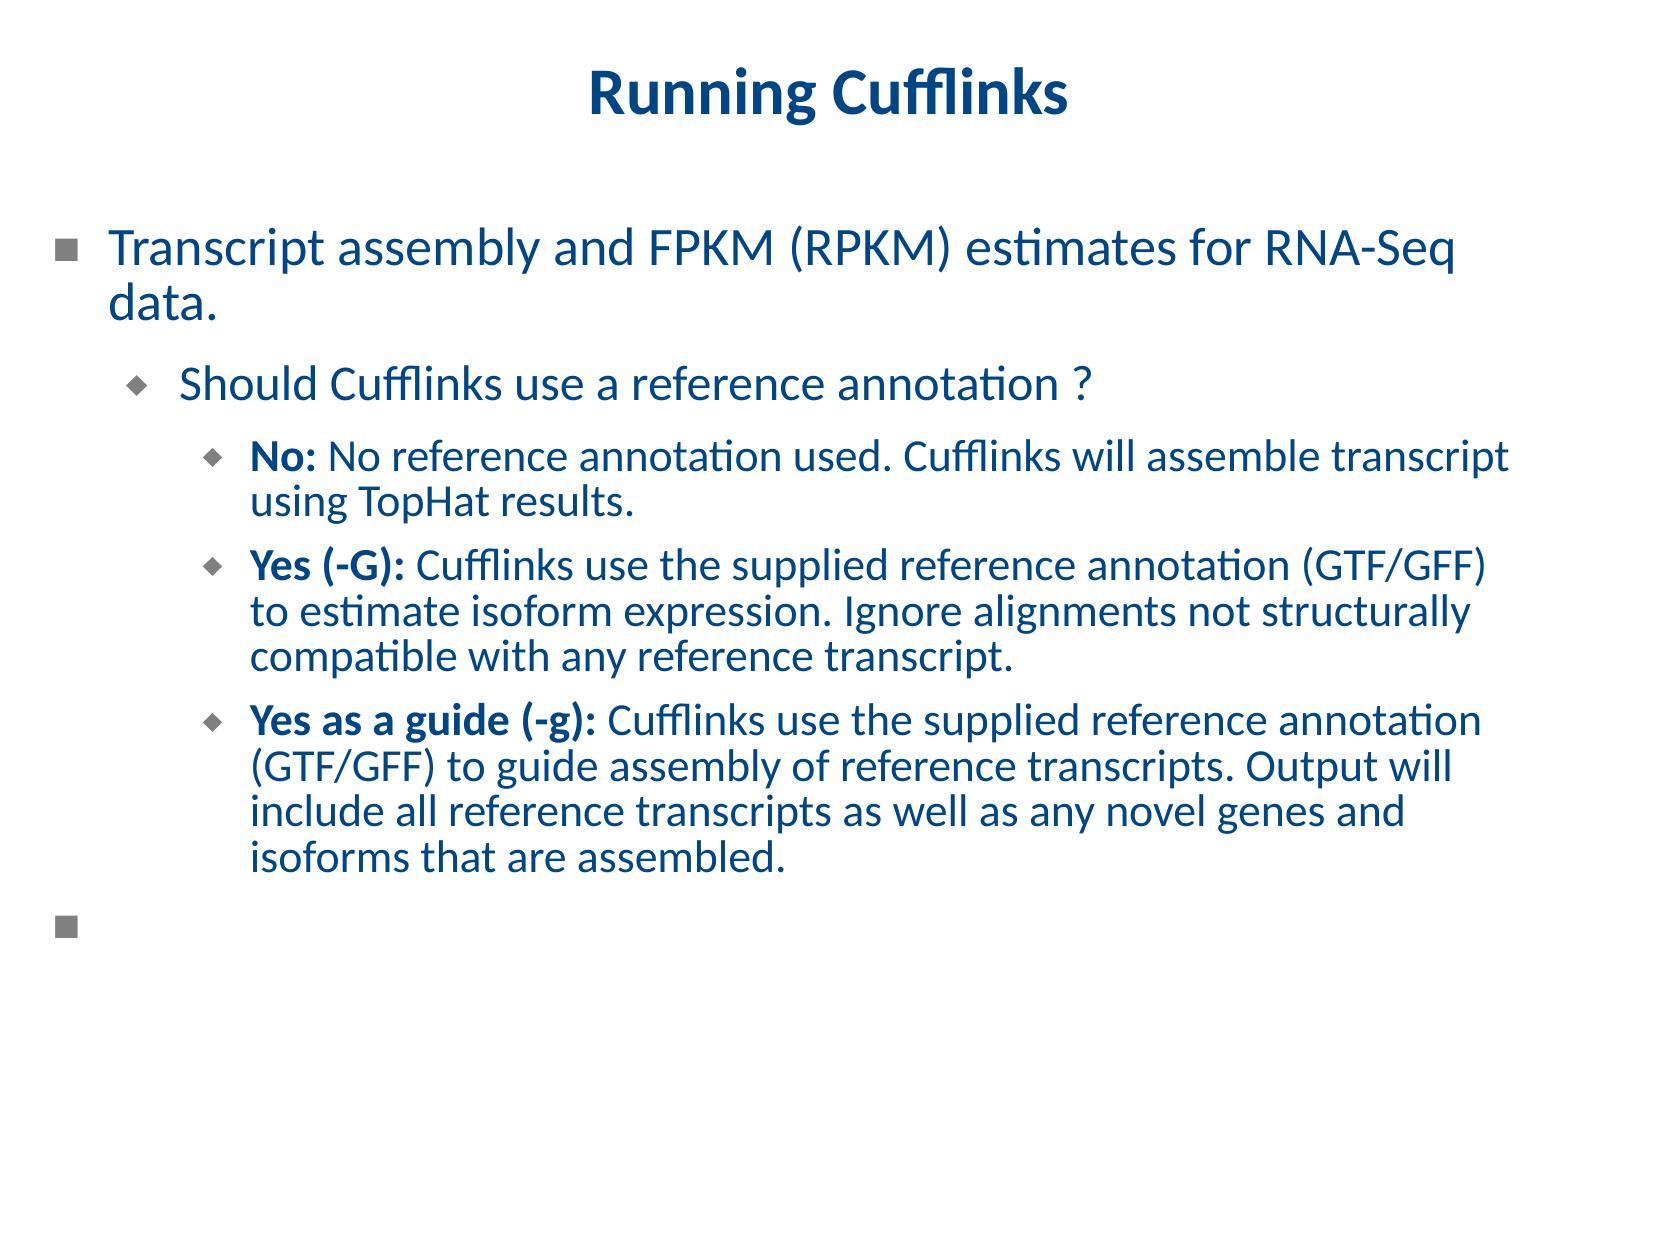

# Running Cufflinks
Transcript assembly and FPKM (RPKM) estimates for RNA-Seq data.
Should Cufflinks use a reference annotation ?
No: No reference annotation used. Cufflinks will assemble transcript using TopHat results.
Yes (-G): Cufflinks use the supplied reference annotation (GTF/GFF) to estimate isoform expression. Ignore alignments not structurally compatible with any reference transcript.
Yes as a guide (-g): Cufflinks use the supplied reference annotation (GTF/GFF) to guide assembly of reference transcripts. Output will include all reference transcripts as well as any novel genes and isoforms that are assembled.